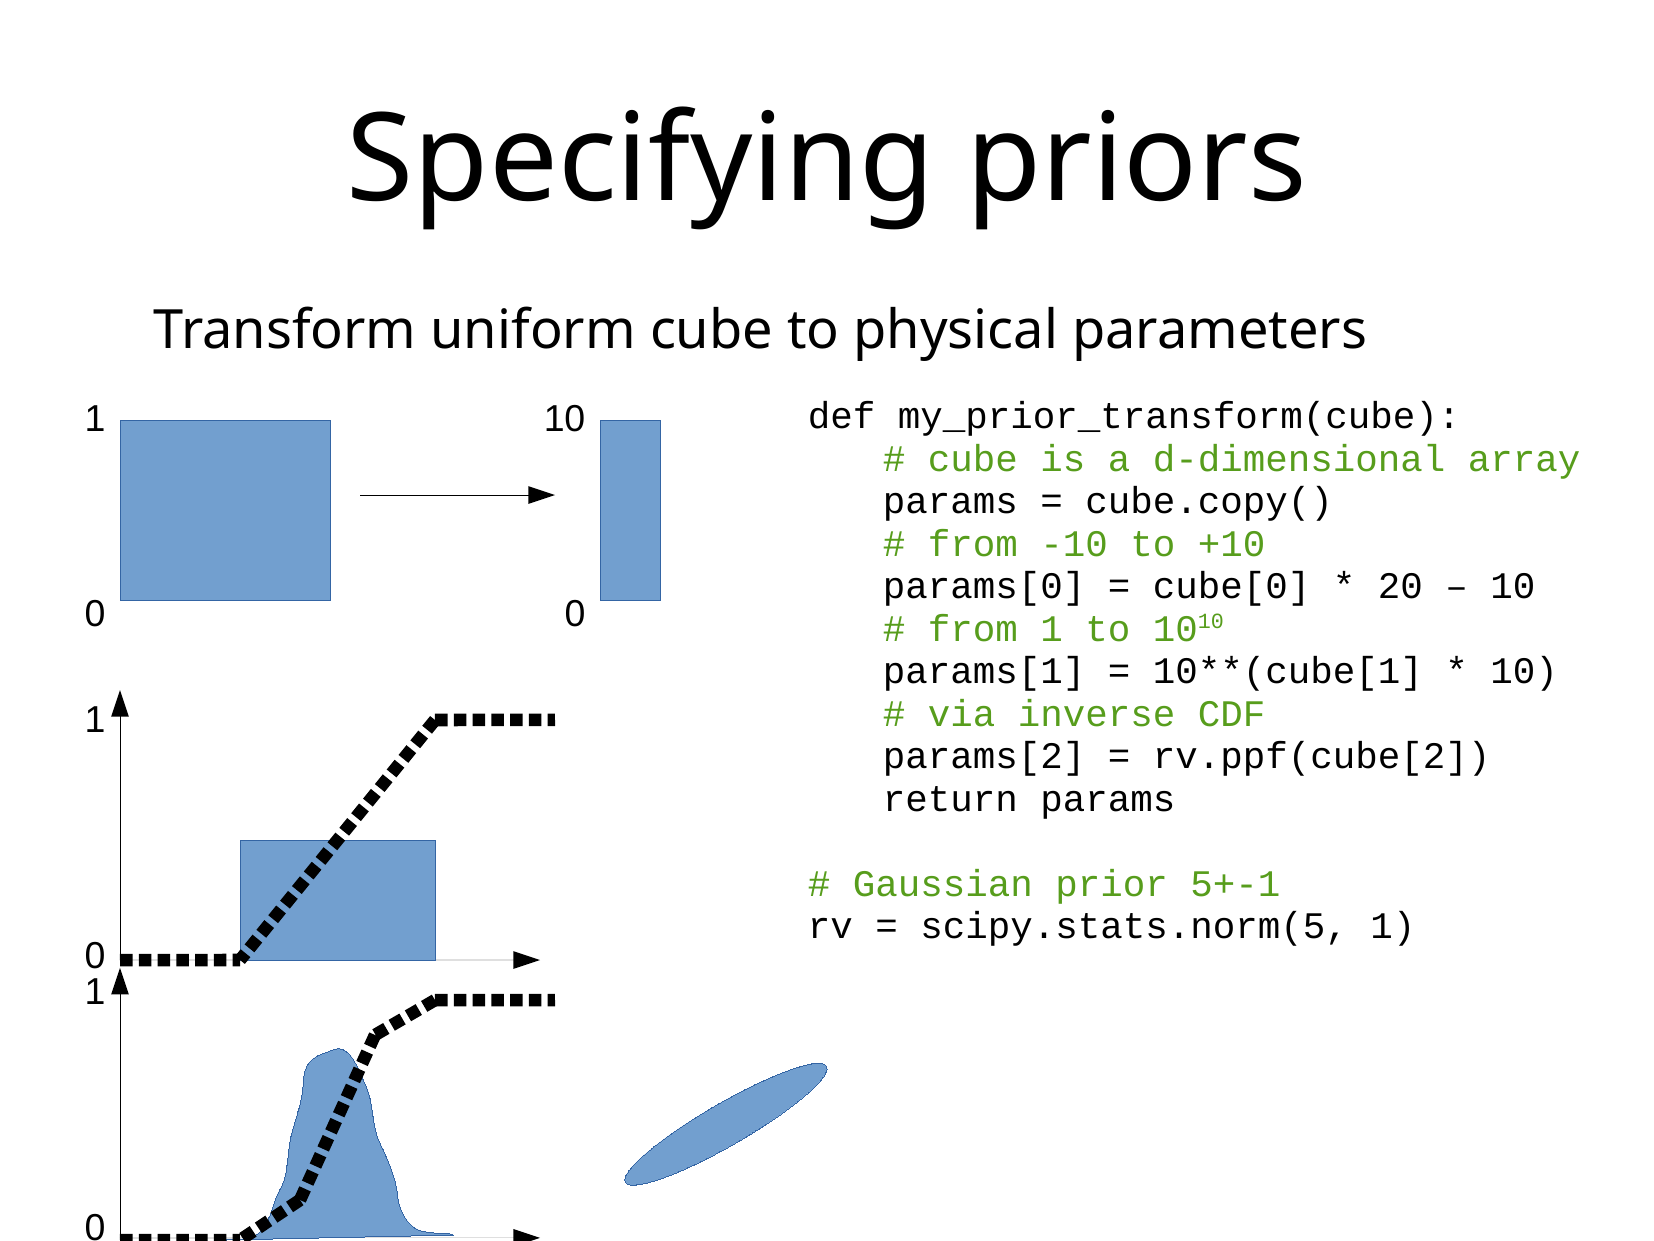

# Specifying priors
Transform uniform cube to physical parameters
def my_prior_transform(cube):
	# cube is a d-dimensional array
	params = cube.copy()
	# from -10 to +10
	params[0] = cube[0] * 20 – 10
	# from 1 to 1010
	params[1] = 10**(cube[1] * 10)
	# via inverse CDF
	params[2] = rv.ppf(cube[2])
	return params
# Gaussian prior 5+-1
rv = scipy.stats.norm(5, 1)
1
10
0
0
1
0
1
0